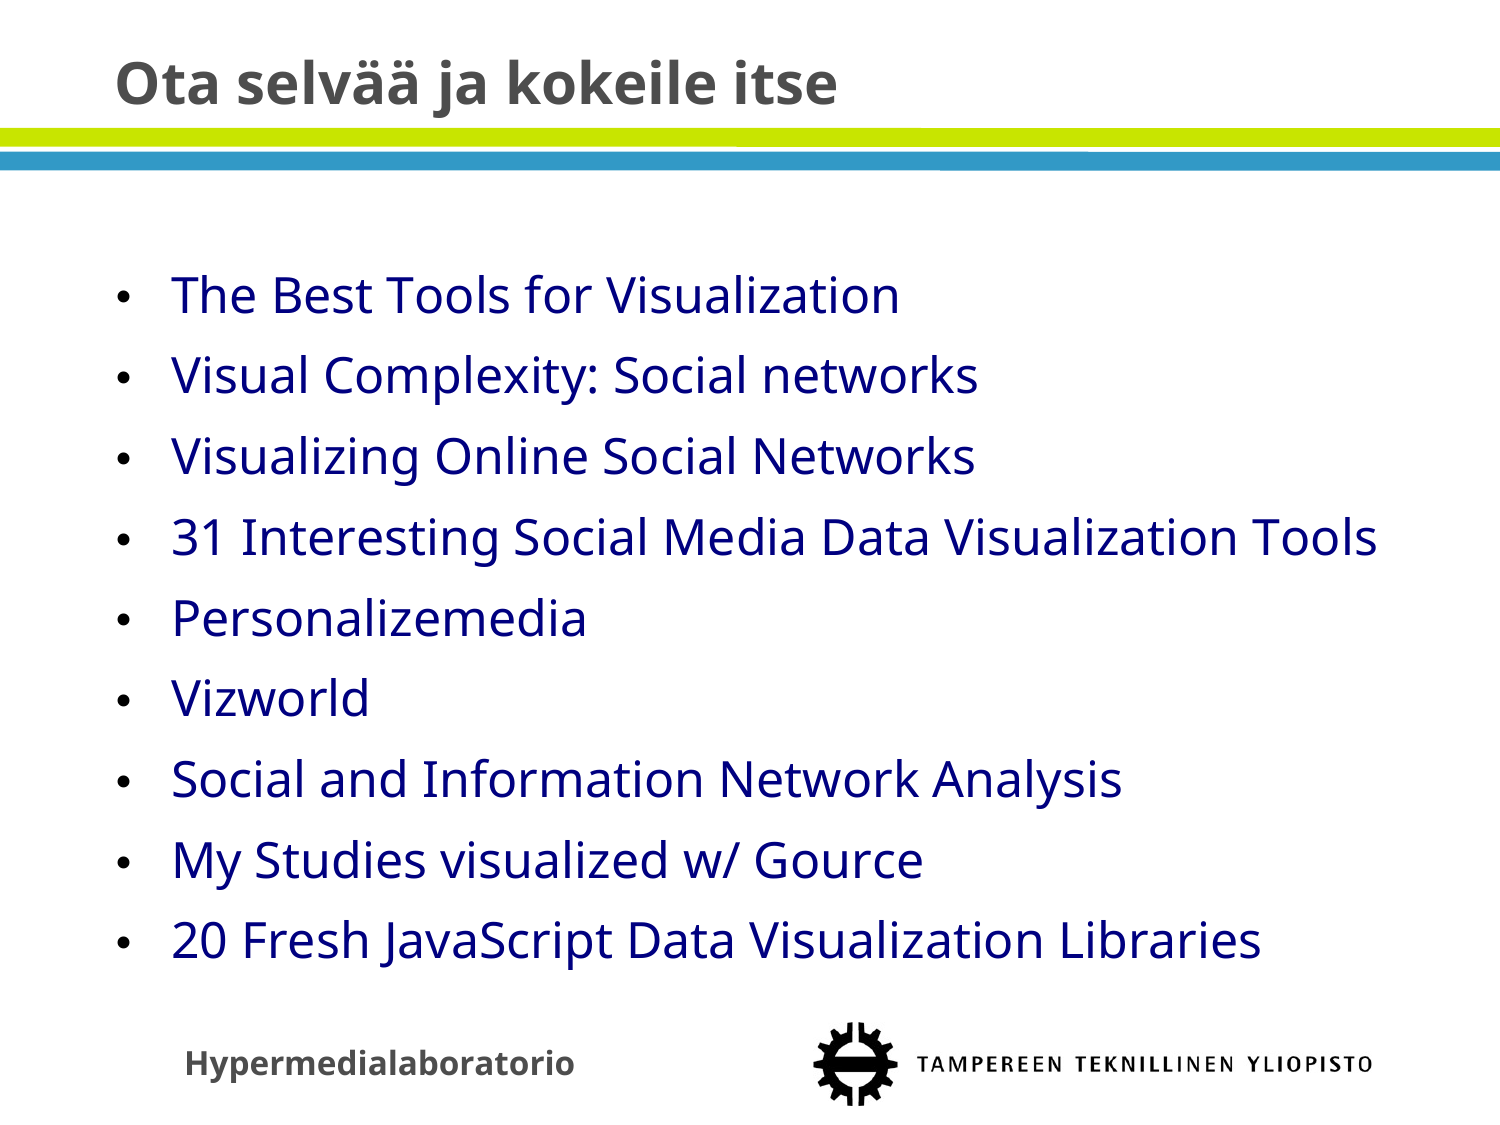

# Ota selvää ja kokeile itse
The Best Tools for Visualization
Visual Complexity: Social networks
Visualizing Online Social Networks
31 Interesting Social Media Data Visualization Tools
Personalizemedia
Vizworld
Social and Information Network Analysis
My Studies visualized w/ Gource
20 Fresh JavaScript Data Visualization Libraries